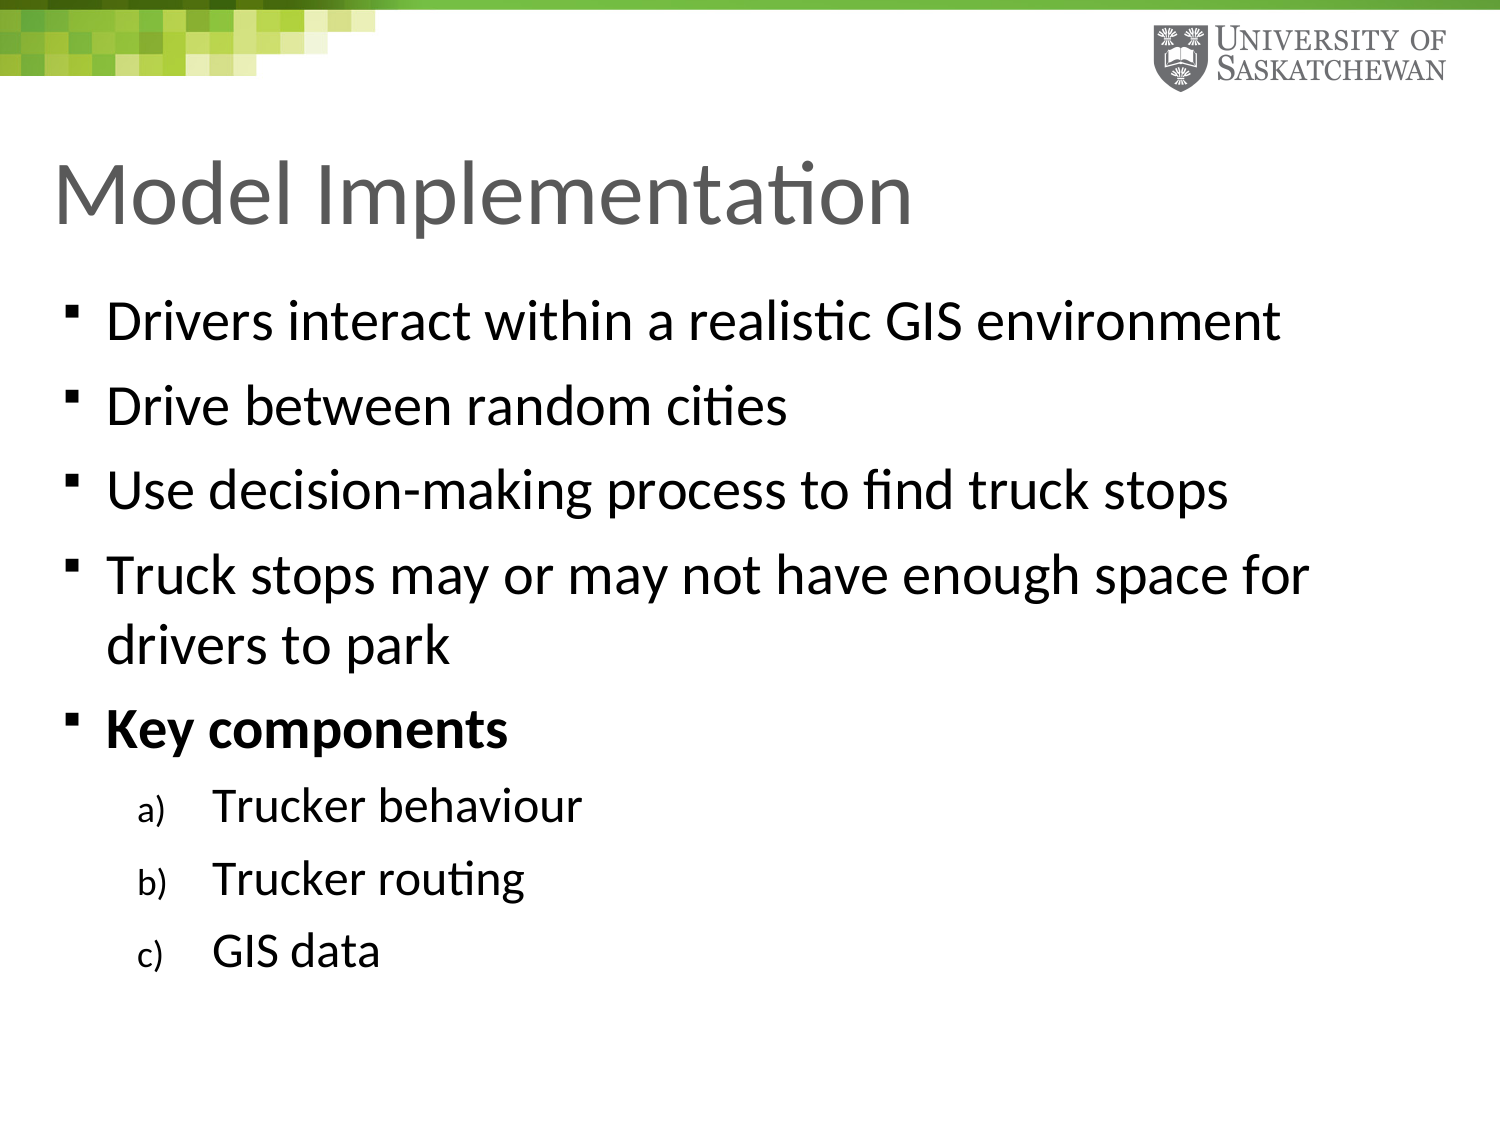

# Model Implementation
Drivers interact within a realistic GIS environment
Drive between random cities
Use decision-making process to find truck stops
Truck stops may or may not have enough space for drivers to park
Key components
Trucker behaviour
Trucker routing
GIS data